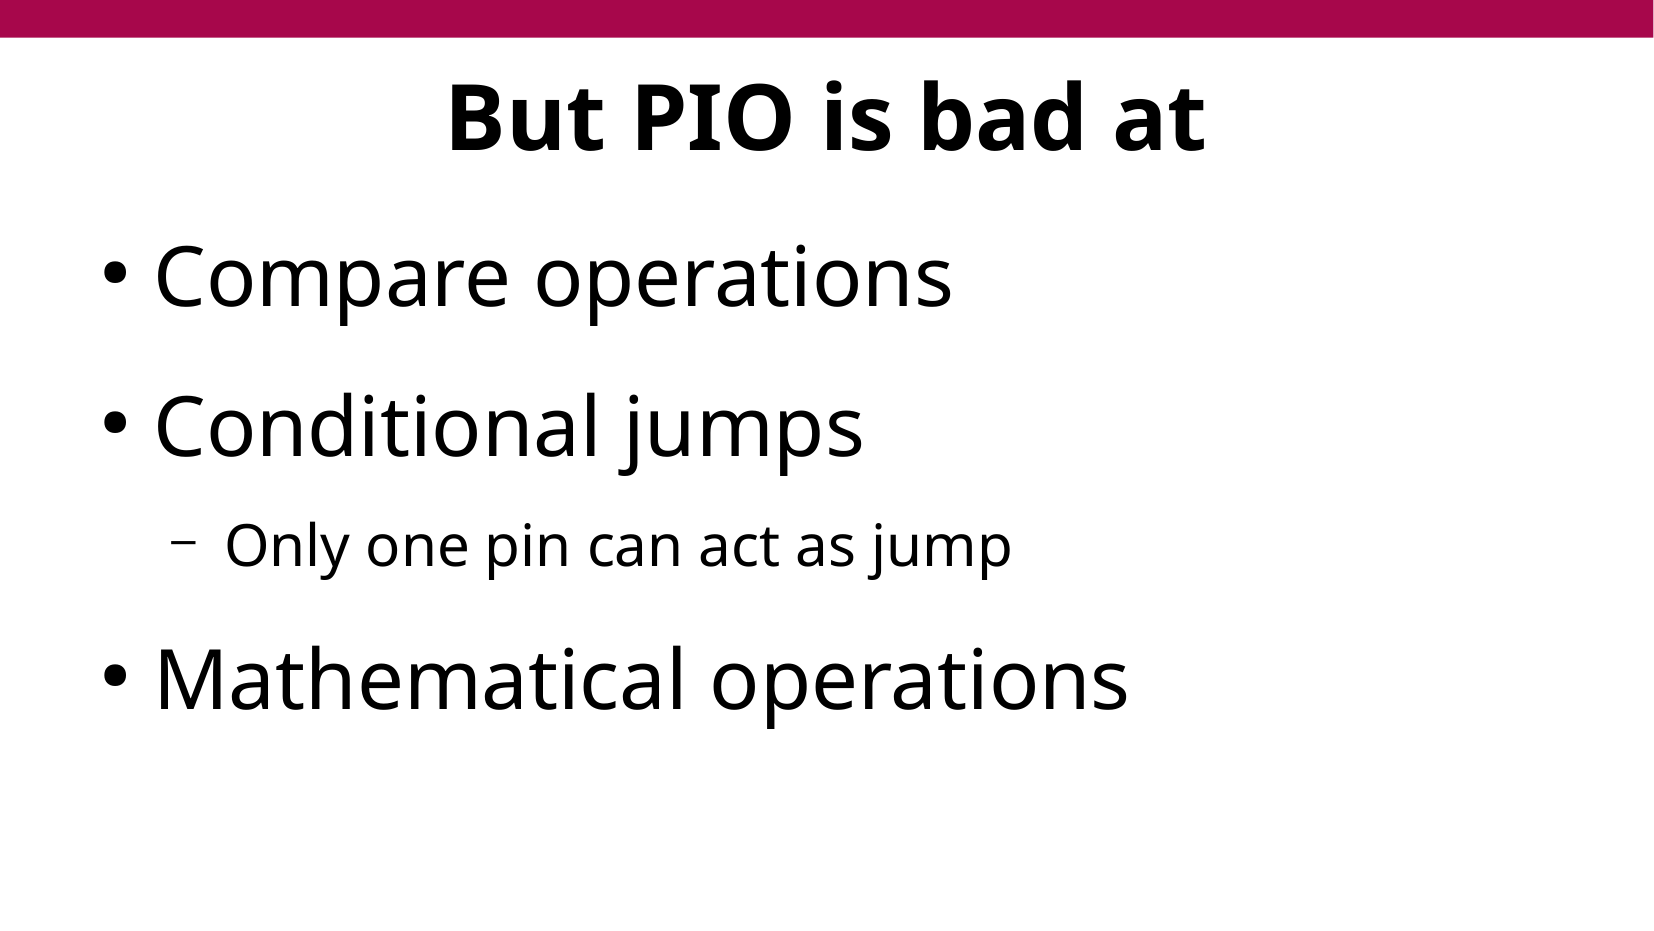

# But PIO is bad at
Compare operations
Conditional jumps
Only one pin can act as jump
Mathematical operations